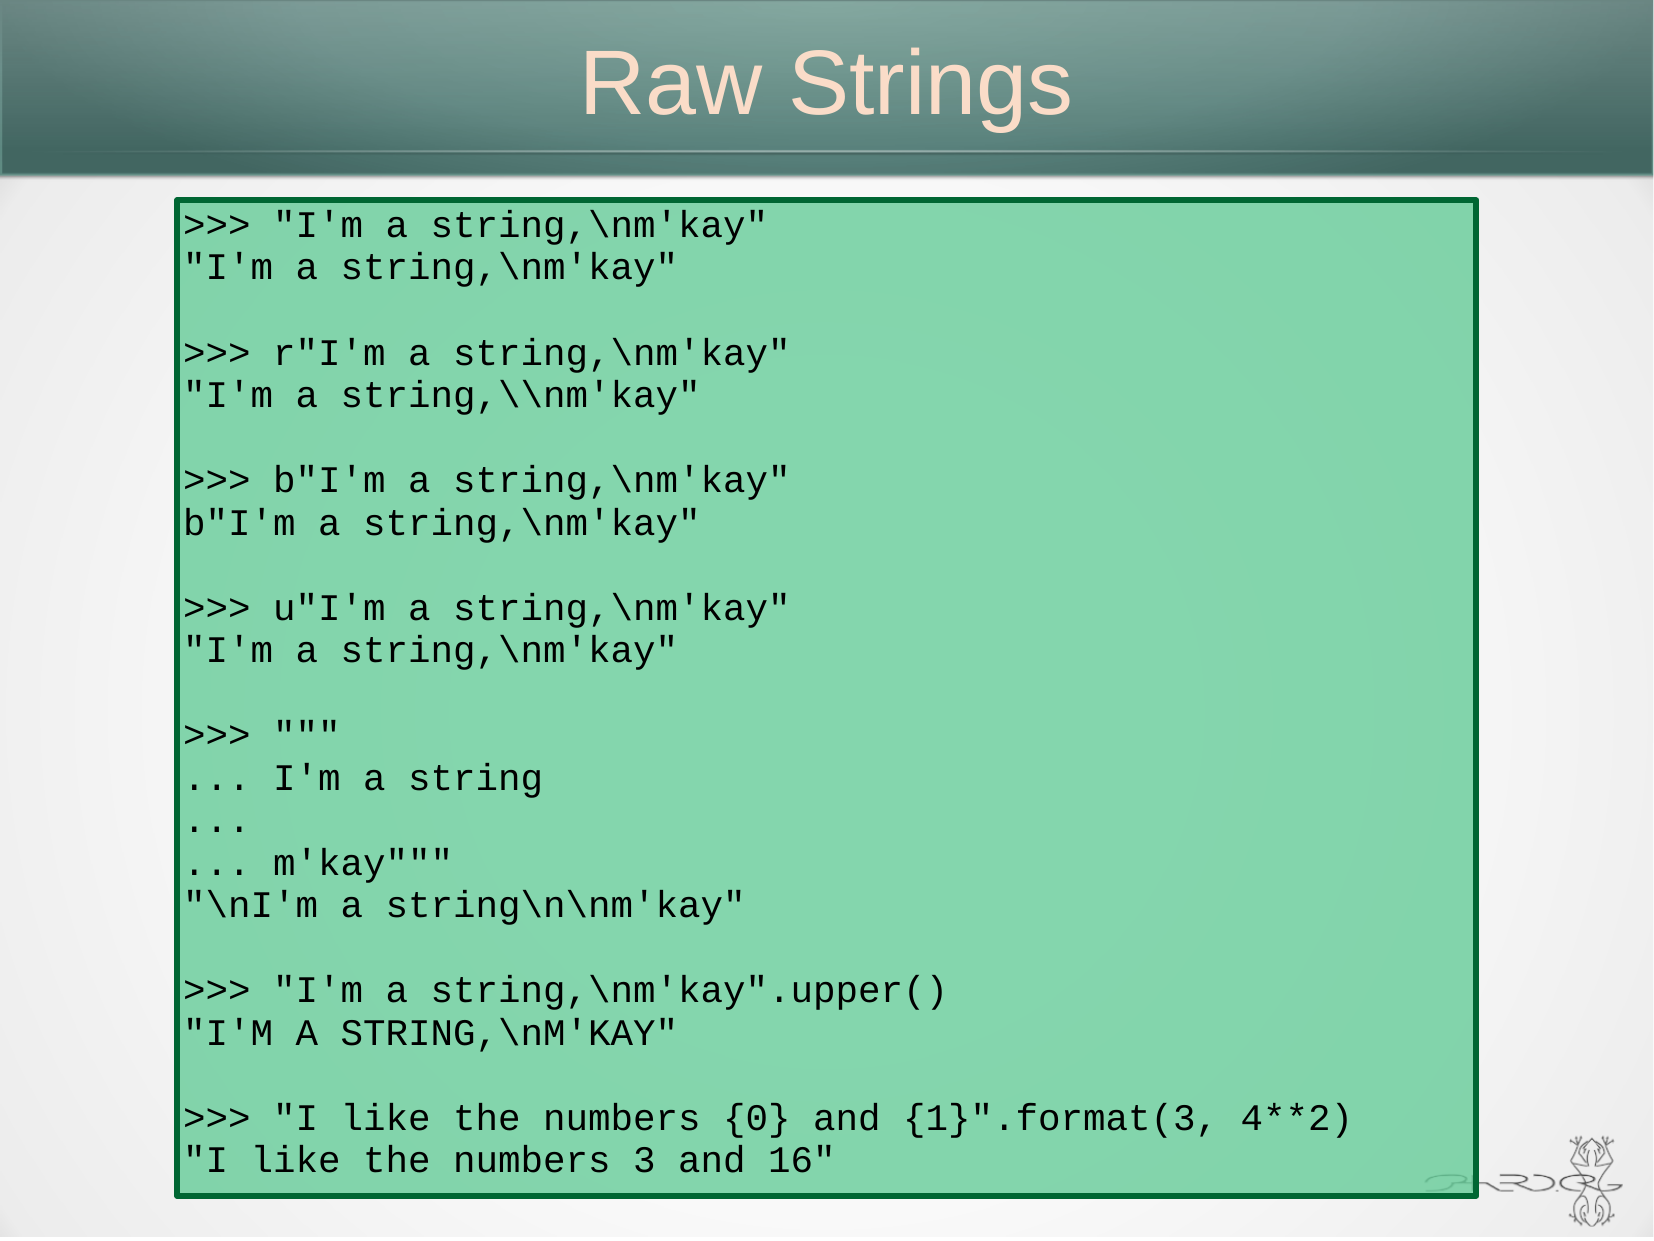

# Raw Strings
>>> "I'm a string,\nm'kay"
"I'm a string,\nm'kay"
>>> r"I'm a string,\nm'kay"
"I'm a string,\\nm'kay"
>>> b"I'm a string,\nm'kay"
b"I'm a string,\nm'kay"
>>> u"I'm a string,\nm'kay"
"I'm a string,\nm'kay"
>>> """
... I'm a string
...
... m'kay"""
"\nI'm a string\n\nm'kay"
>>> "I'm a string,\nm'kay".upper()
"I'M A STRING,\nM'KAY"
>>> "I like the numbers {0} and {1}".format(3, 4**2)
"I like the numbers 3 and 16"